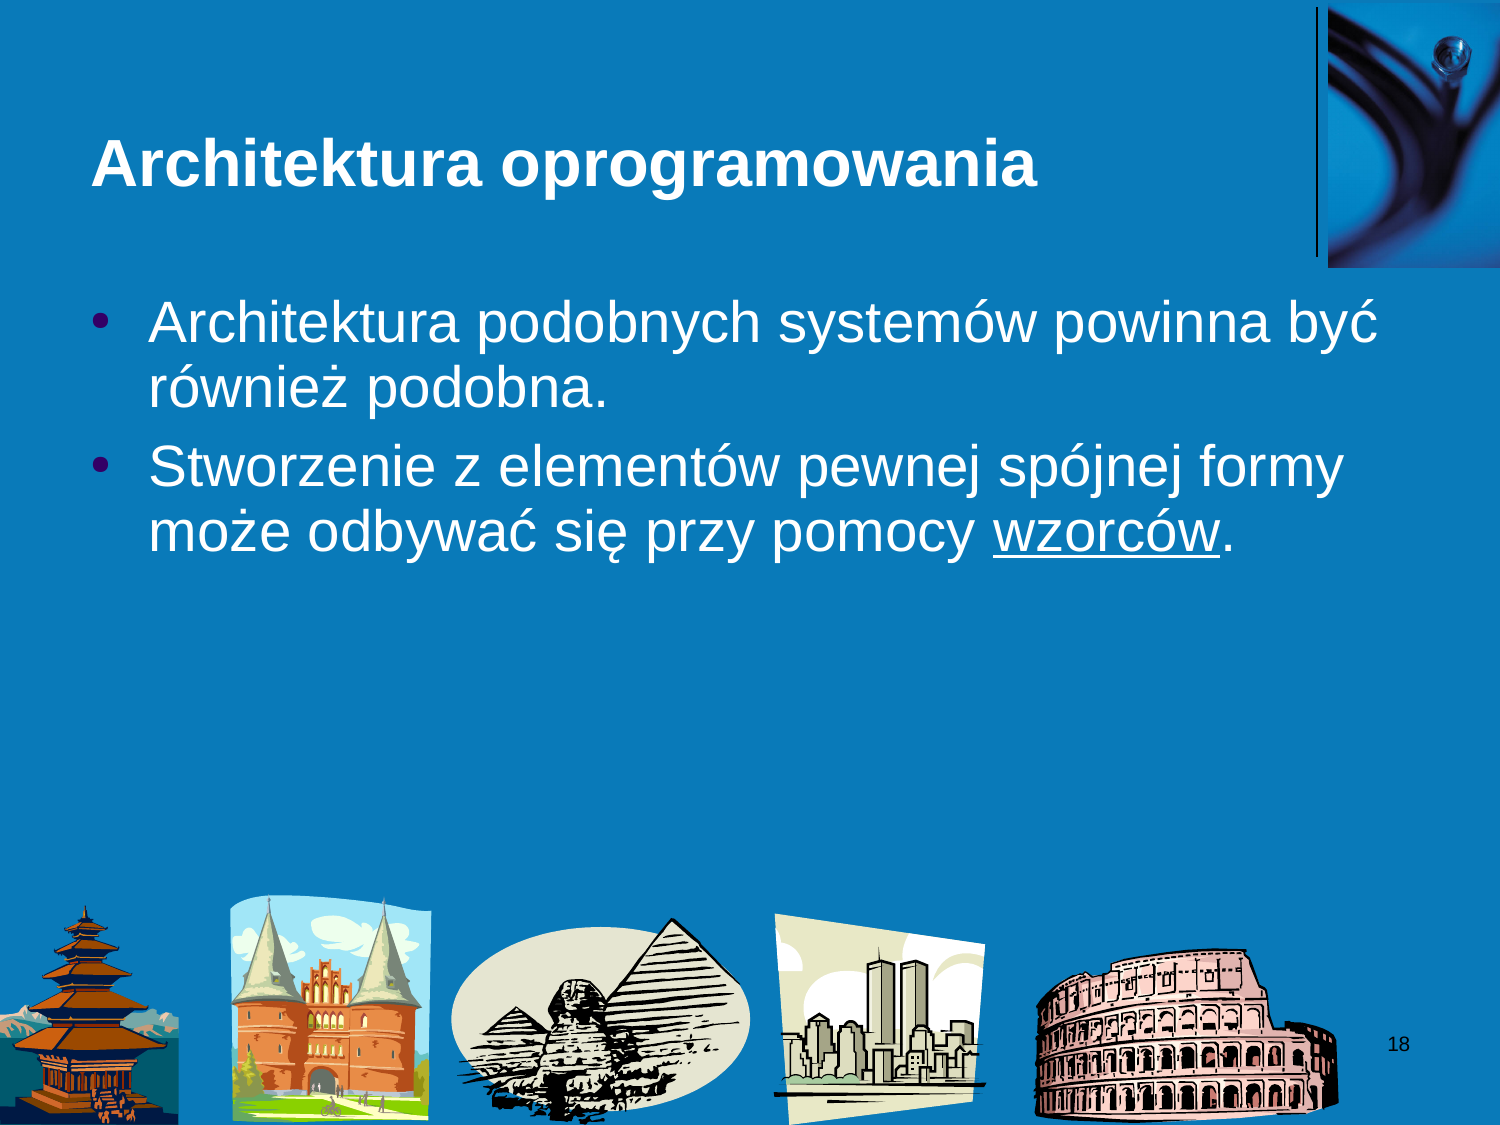

# Architektura oprogramowania
Architektura podobnych systemów powinna być również podobna.
Stworzenie z elementów pewnej spójnej formy może odbywać się przy pomocy wzorców.
18